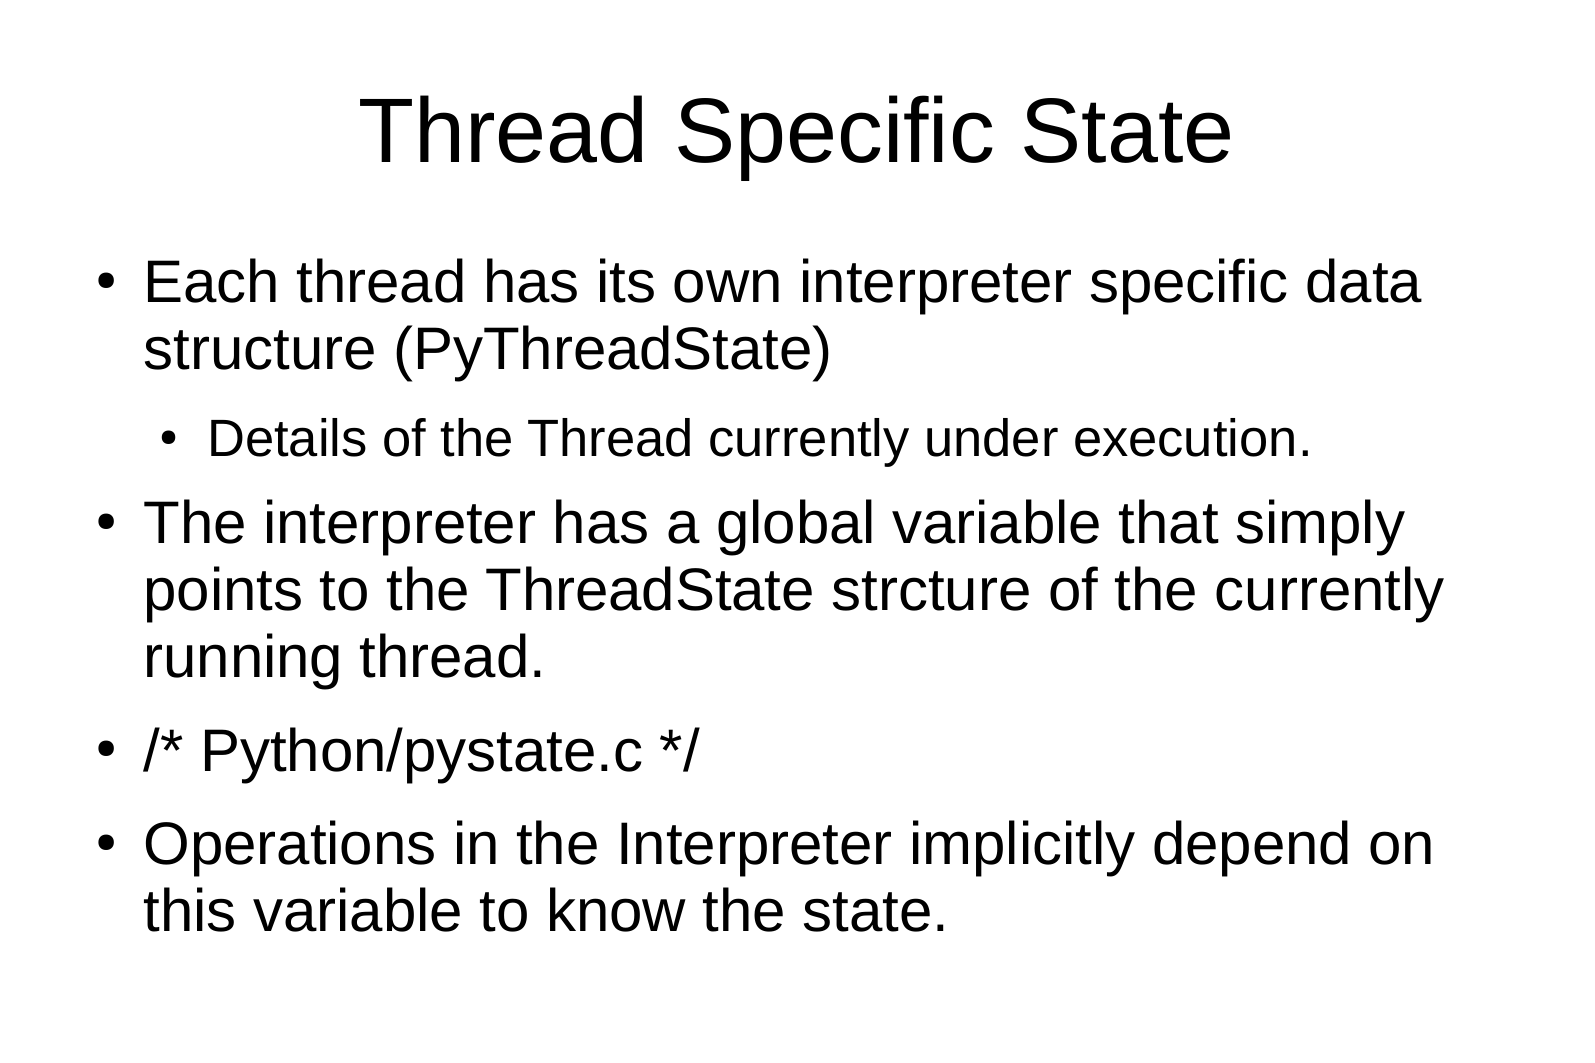

# Thread Specific State
Each thread has its own interpreter specific data structure (PyThreadState)
Details of the Thread currently under execution.
The interpreter has a global variable that simply points to the ThreadState strcture of the currently running thread.
/* Python/pystate.c */
Operations in the Interpreter implicitly depend on this variable to know the state.